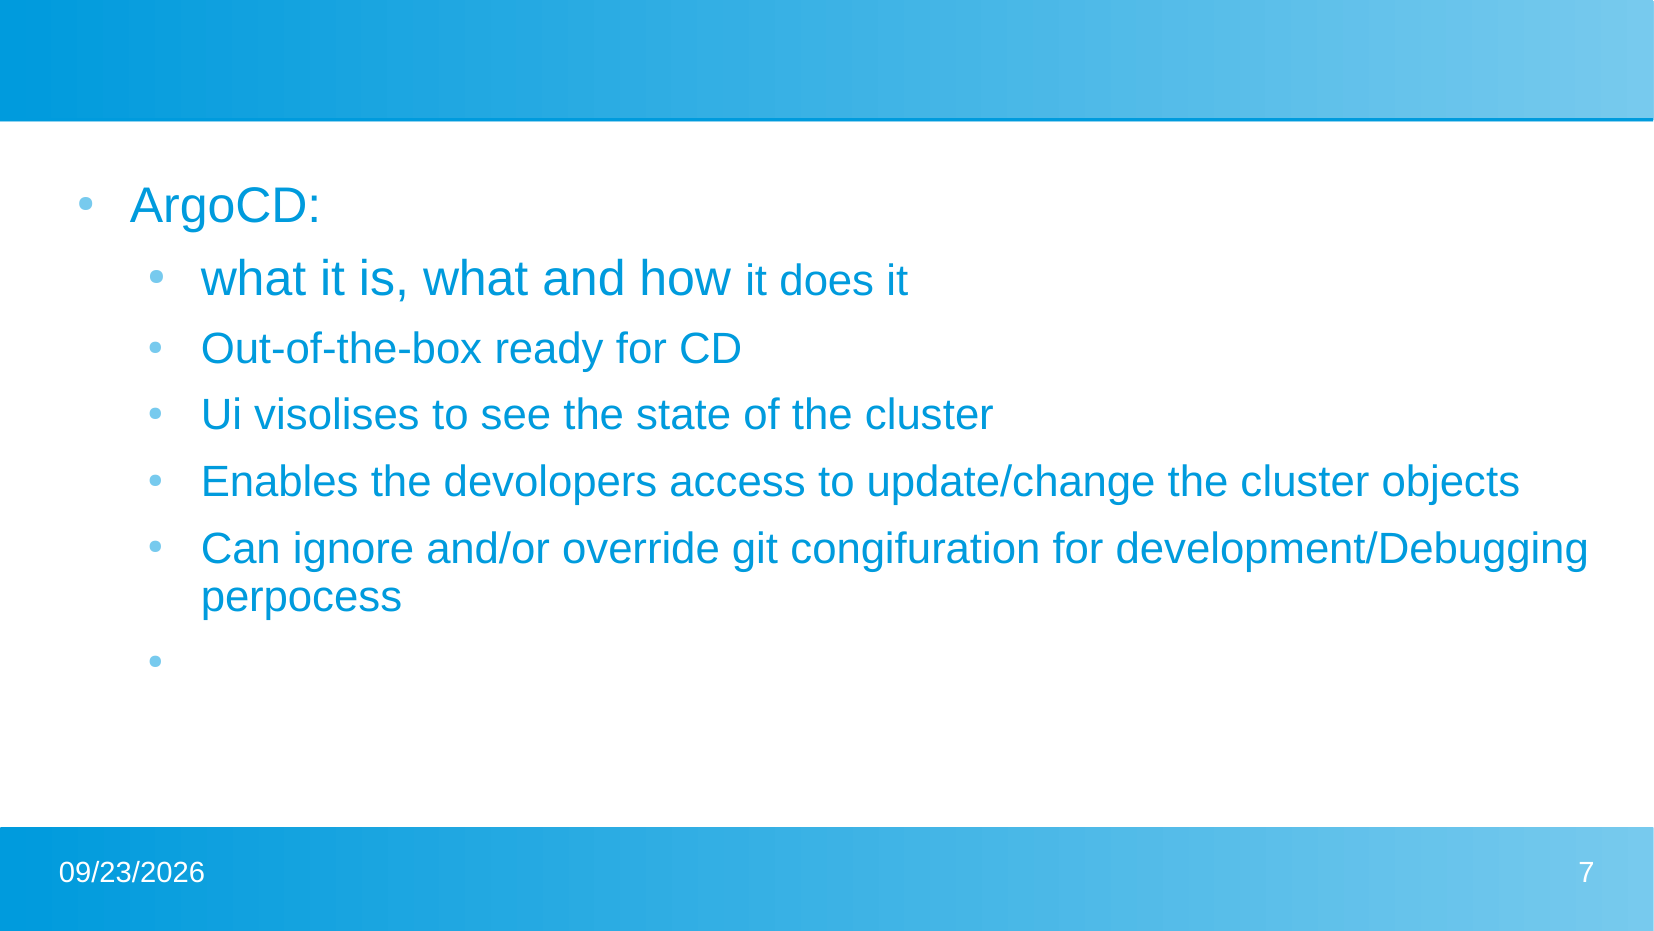

#
ArgoCD:
what it is, what and how it does it
Out-of-the-box ready for CD
Ui visolises to see the state of the cluster
Enables the devolopers access to update/change the cluster objects
Can ignore and/or override git congifuration for development/Debugging perpocess
7